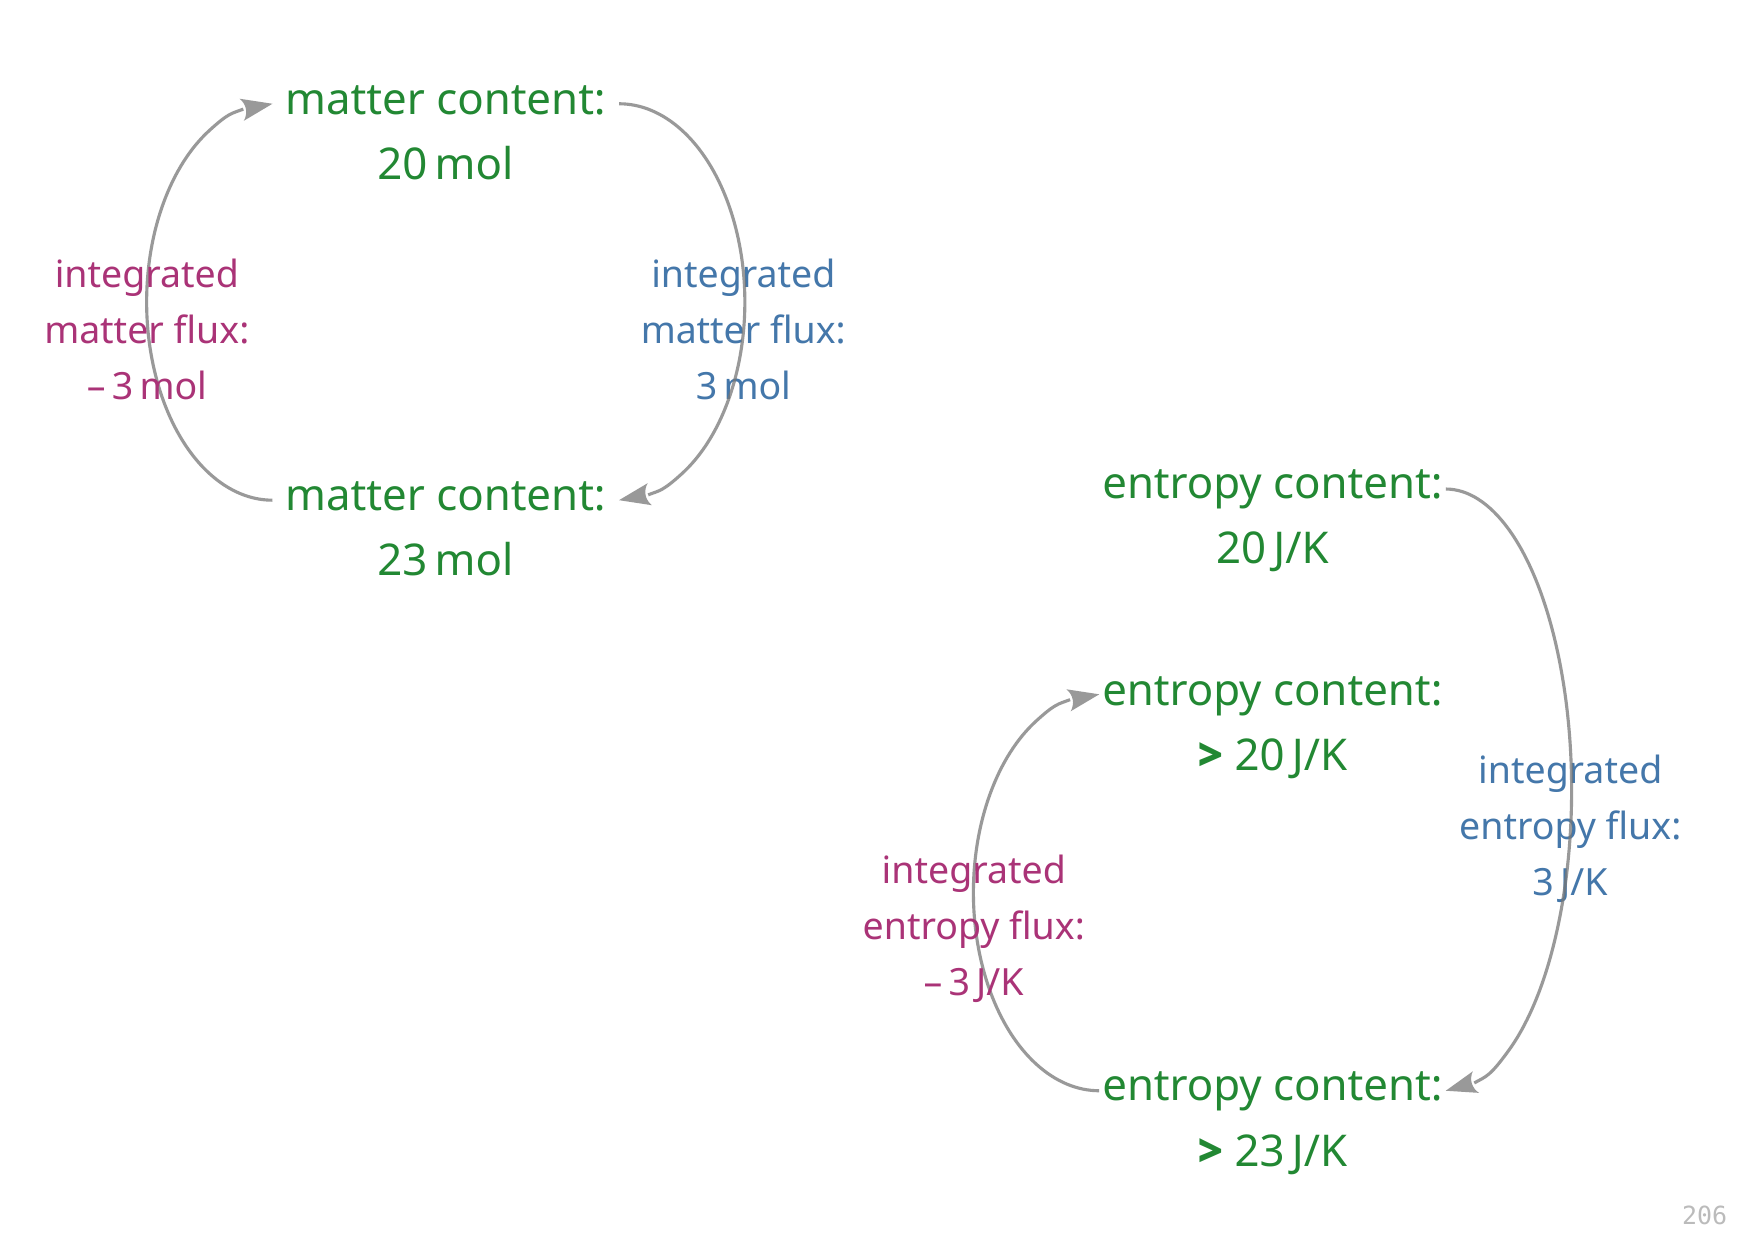

matter content:
20 mol
integrated
matter flux:
– 3 mol
integrated
matter flux:
3 mol
entropy content:
20 J/K
matter content:
23 mol
entropy content:
> 20 J/K
integrated
entropy flux:
3 J/K
integrated
entropy flux:
– 3 J/K
entropy content:
> 23 J/K